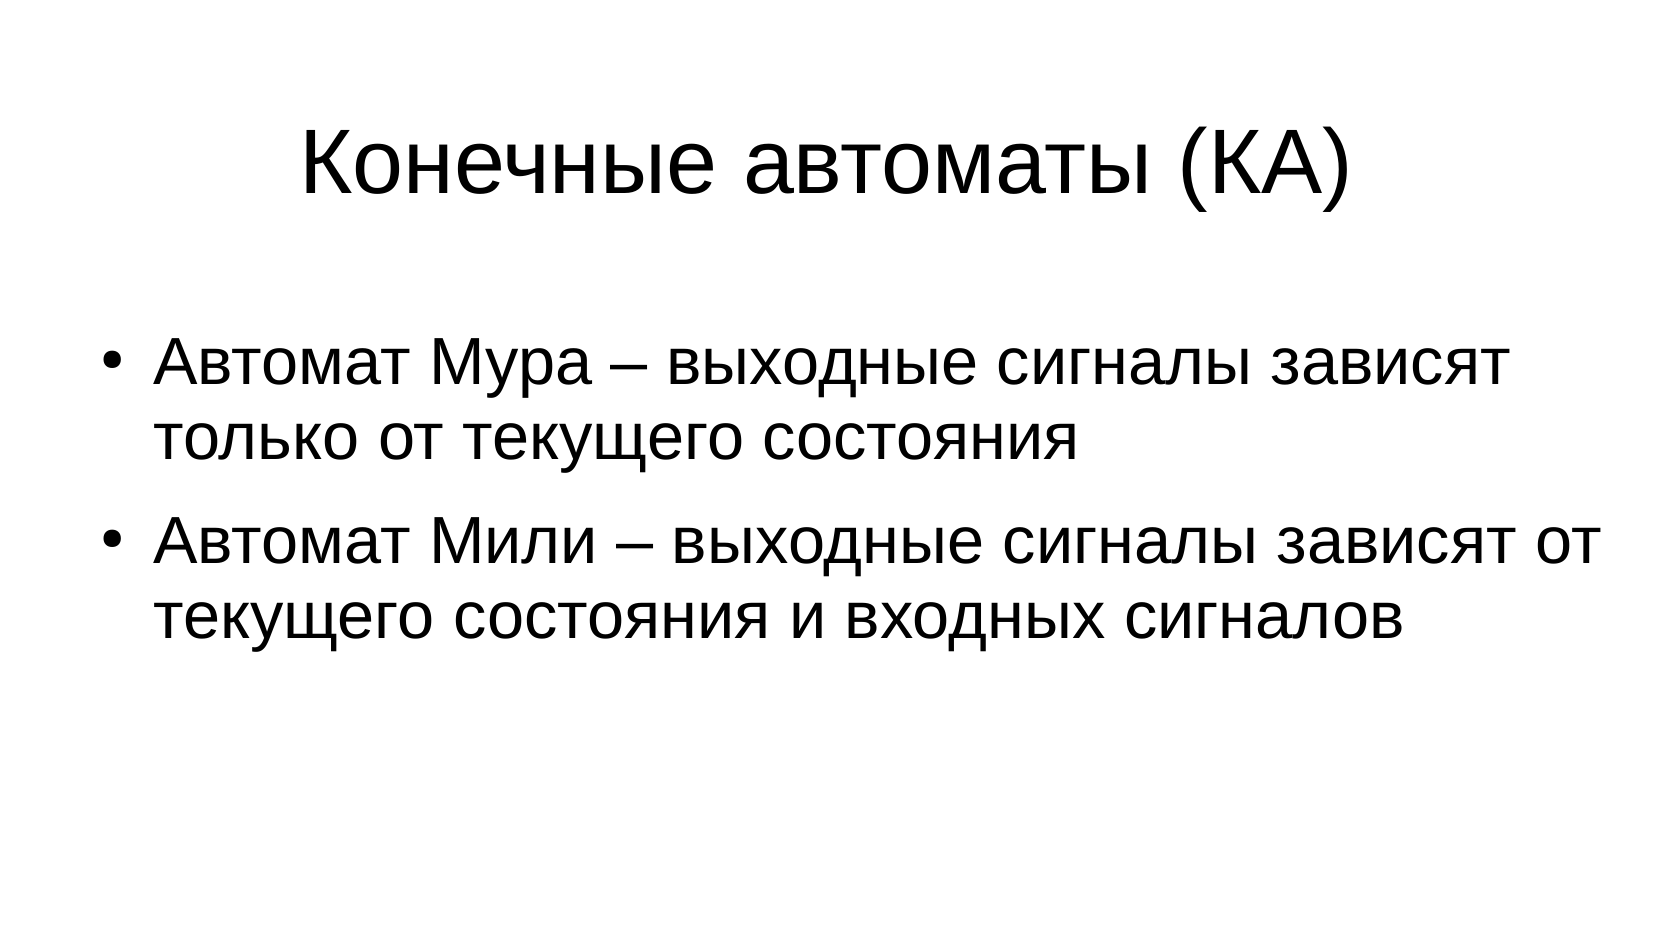

# Конечные автоматы (КА)
Автомат Мура – выходные сигналы зависят только от текущего состояния
Автомат Мили – выходные сигналы зависят от текущего состояния и входных сигналов